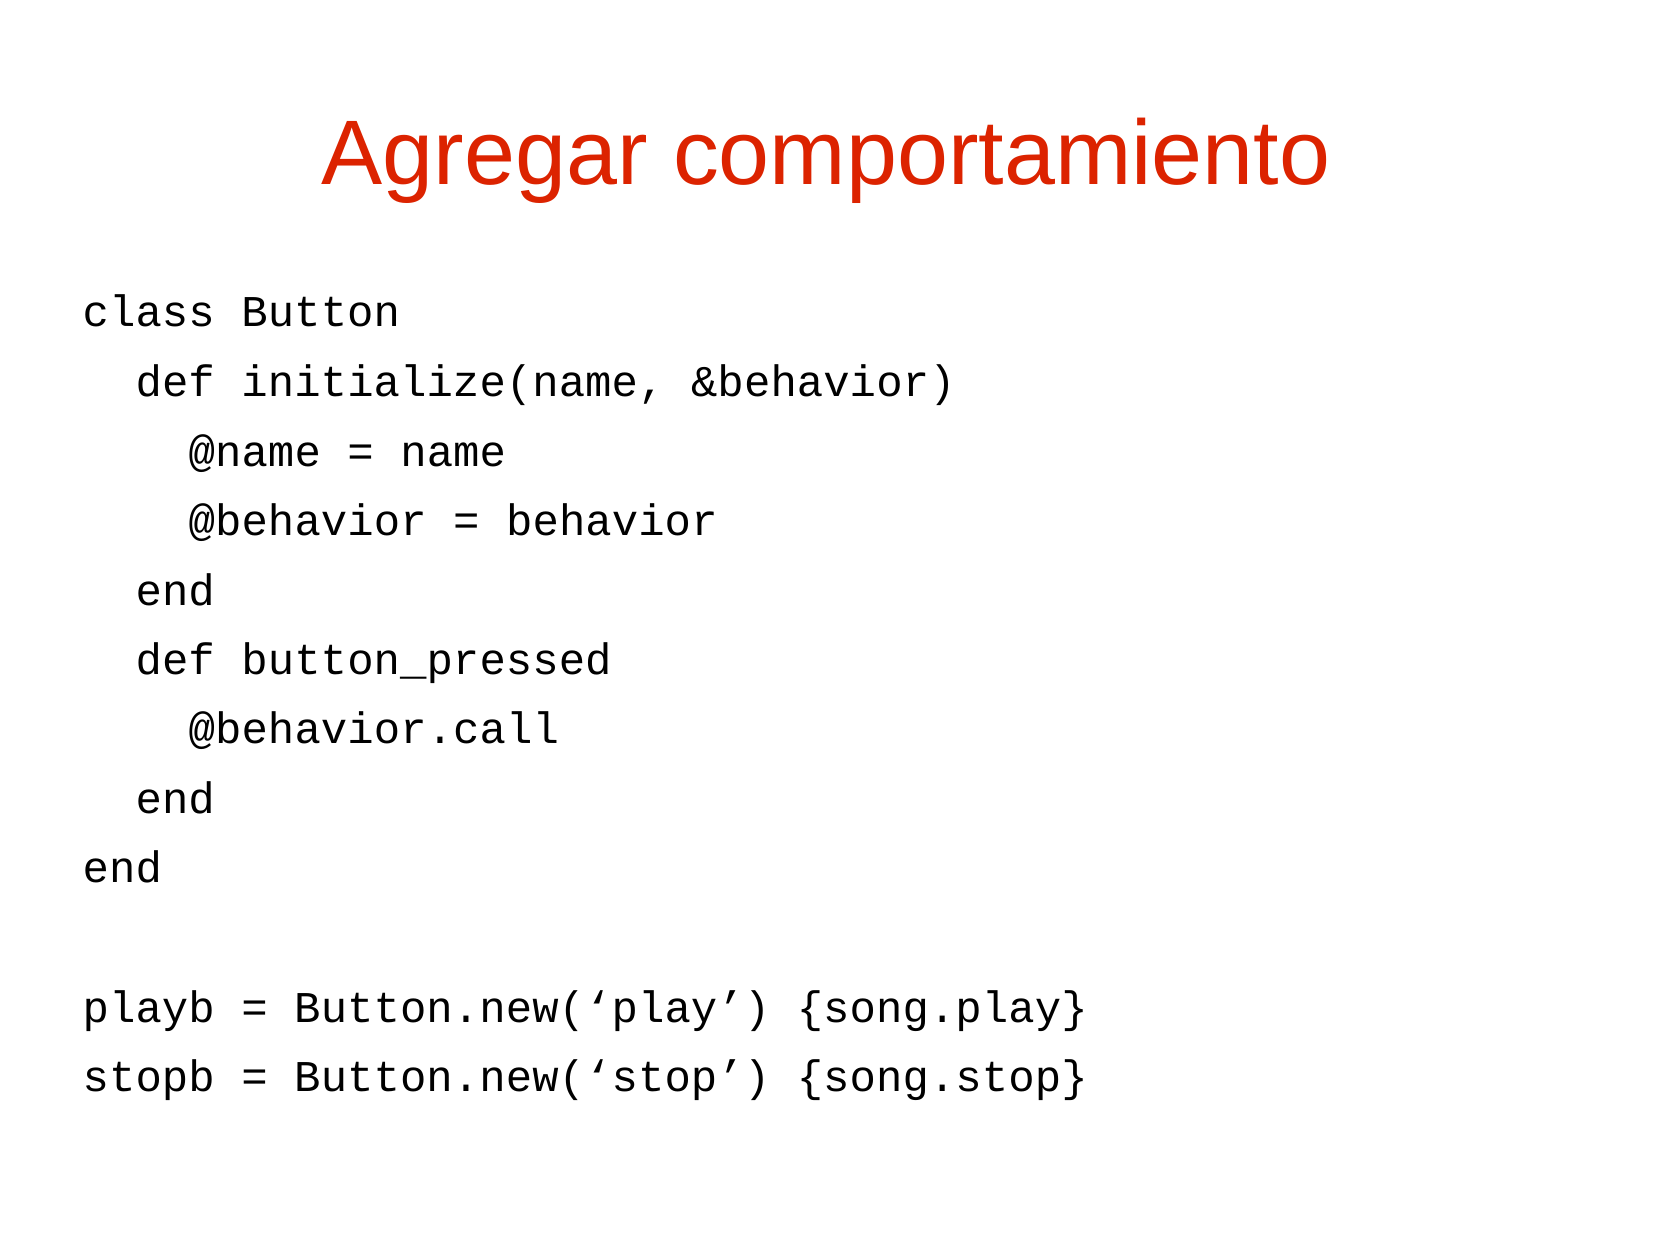

# Agregar comportamiento
class Button
 def initialize(name, &behavior)
 @name = name
 @behavior = behavior
 end
 def button_pressed
 @behavior.call
 end
end
playb = Button.new(‘play’) {song.play}
stopb = Button.new(‘stop’) {song.stop}